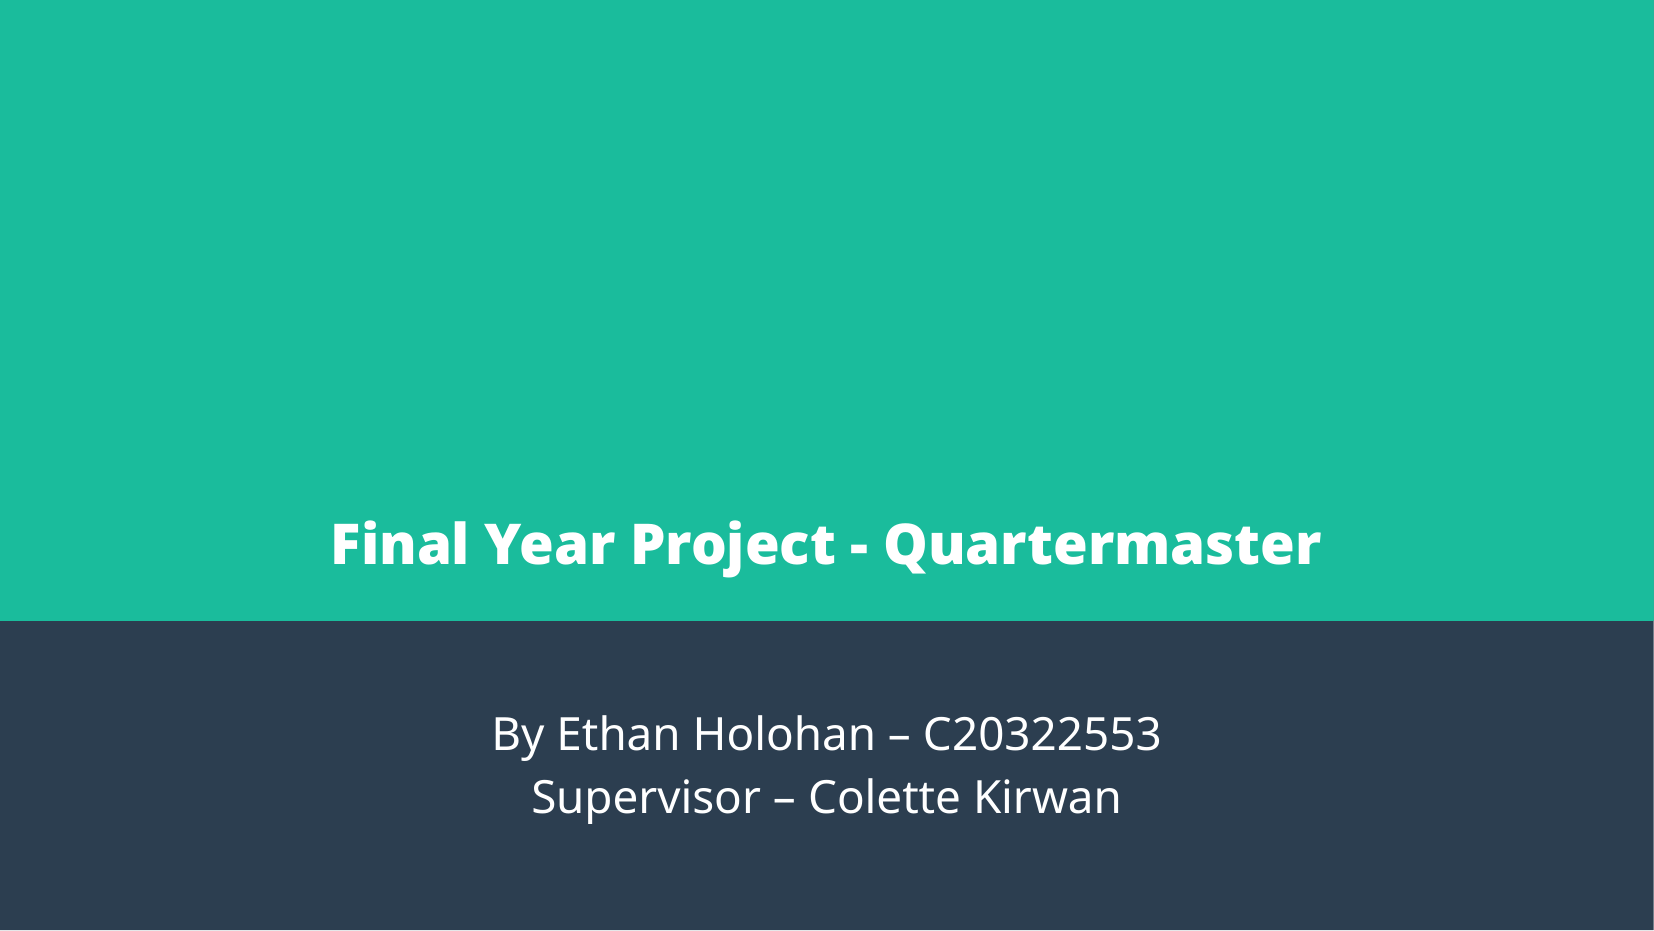

# Final Year Project - Quartermaster
By Ethan Holohan – C20322553
Supervisor – Colette Kirwan